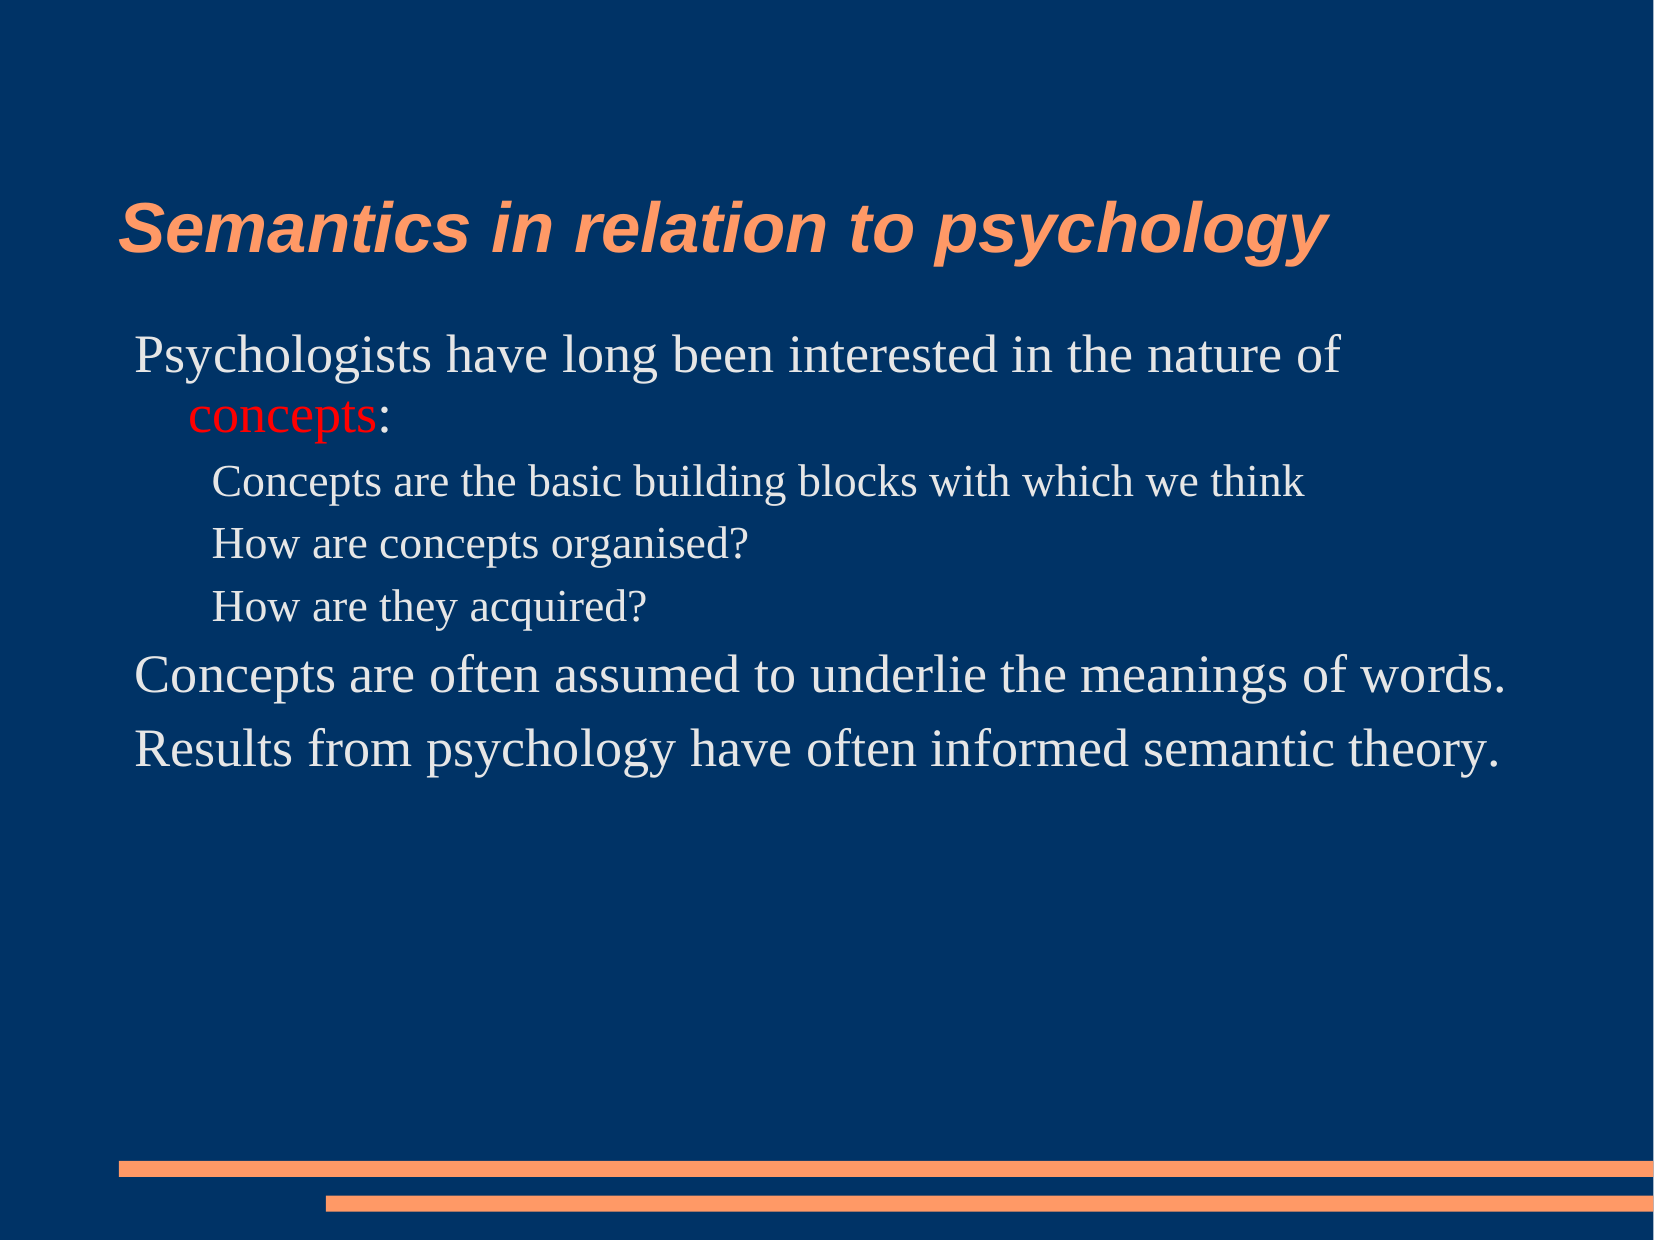

# Semantics in relation to psychology
Psychologists have long been interested in the nature of concepts:
Concepts are the basic building blocks with which we think
How are concepts organised?
How are they acquired?
Concepts are often assumed to underlie the meanings of words.
Results from psychology have often informed semantic theory.